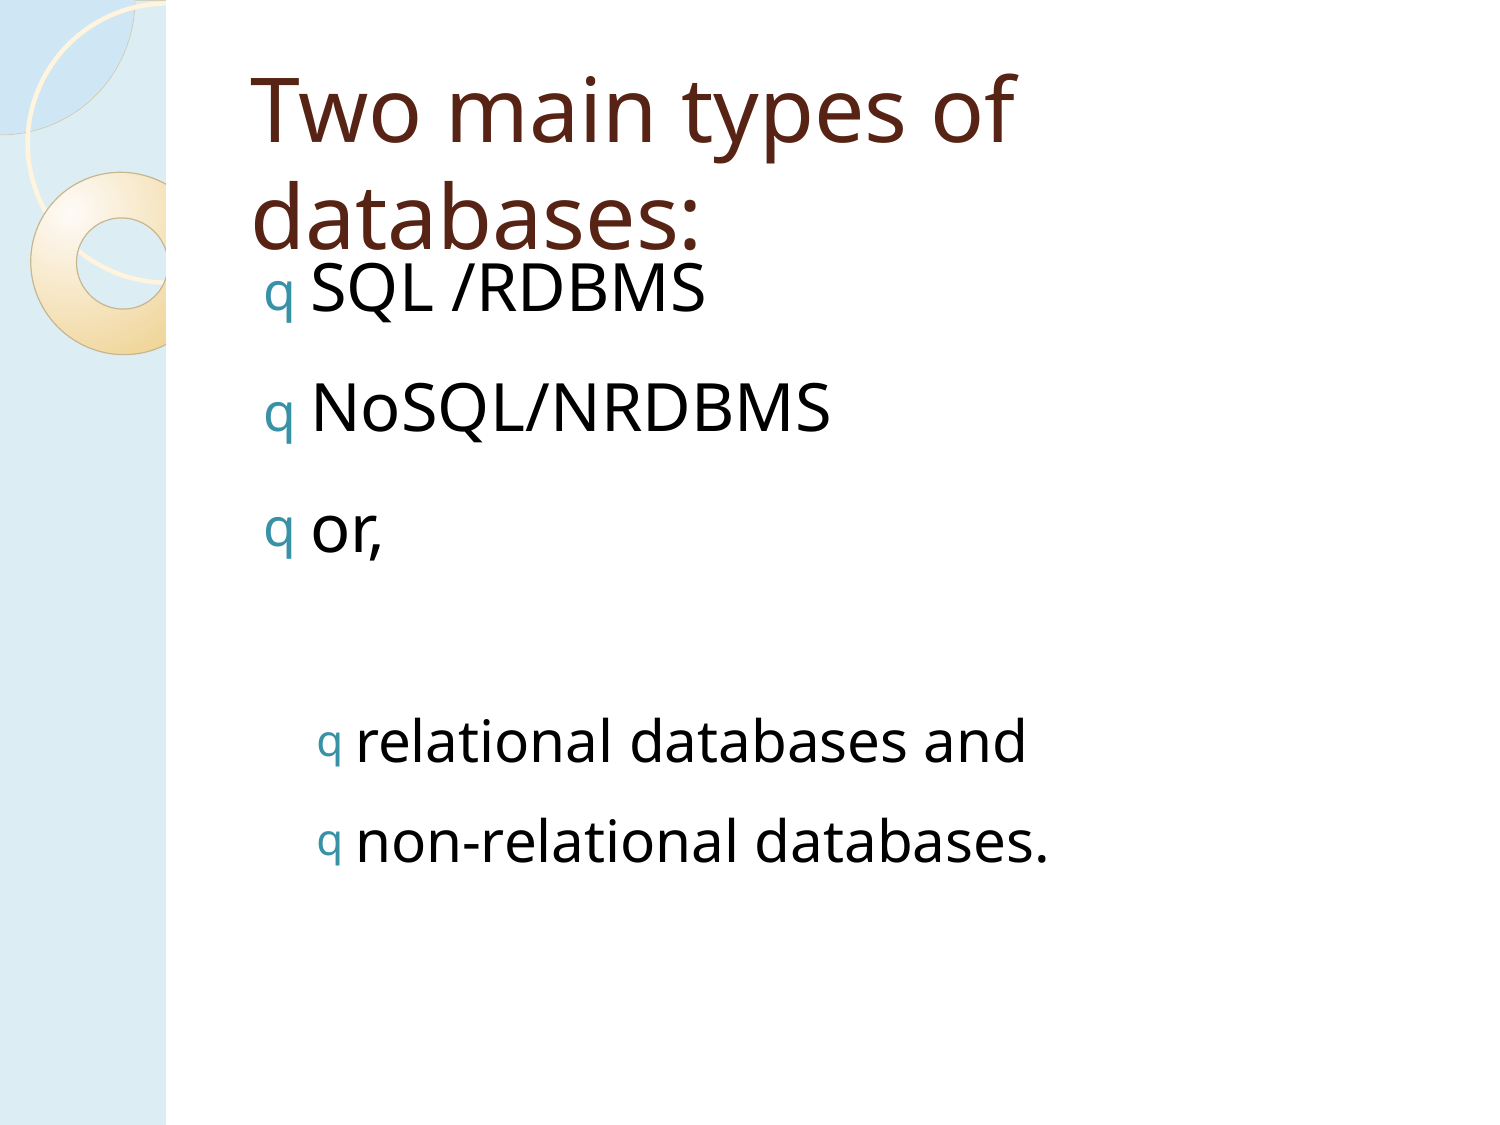

# Two main types of databases:
SQL /RDBMS
NoSQL/NRDBMS
or,
relational databases and
non-relational databases.